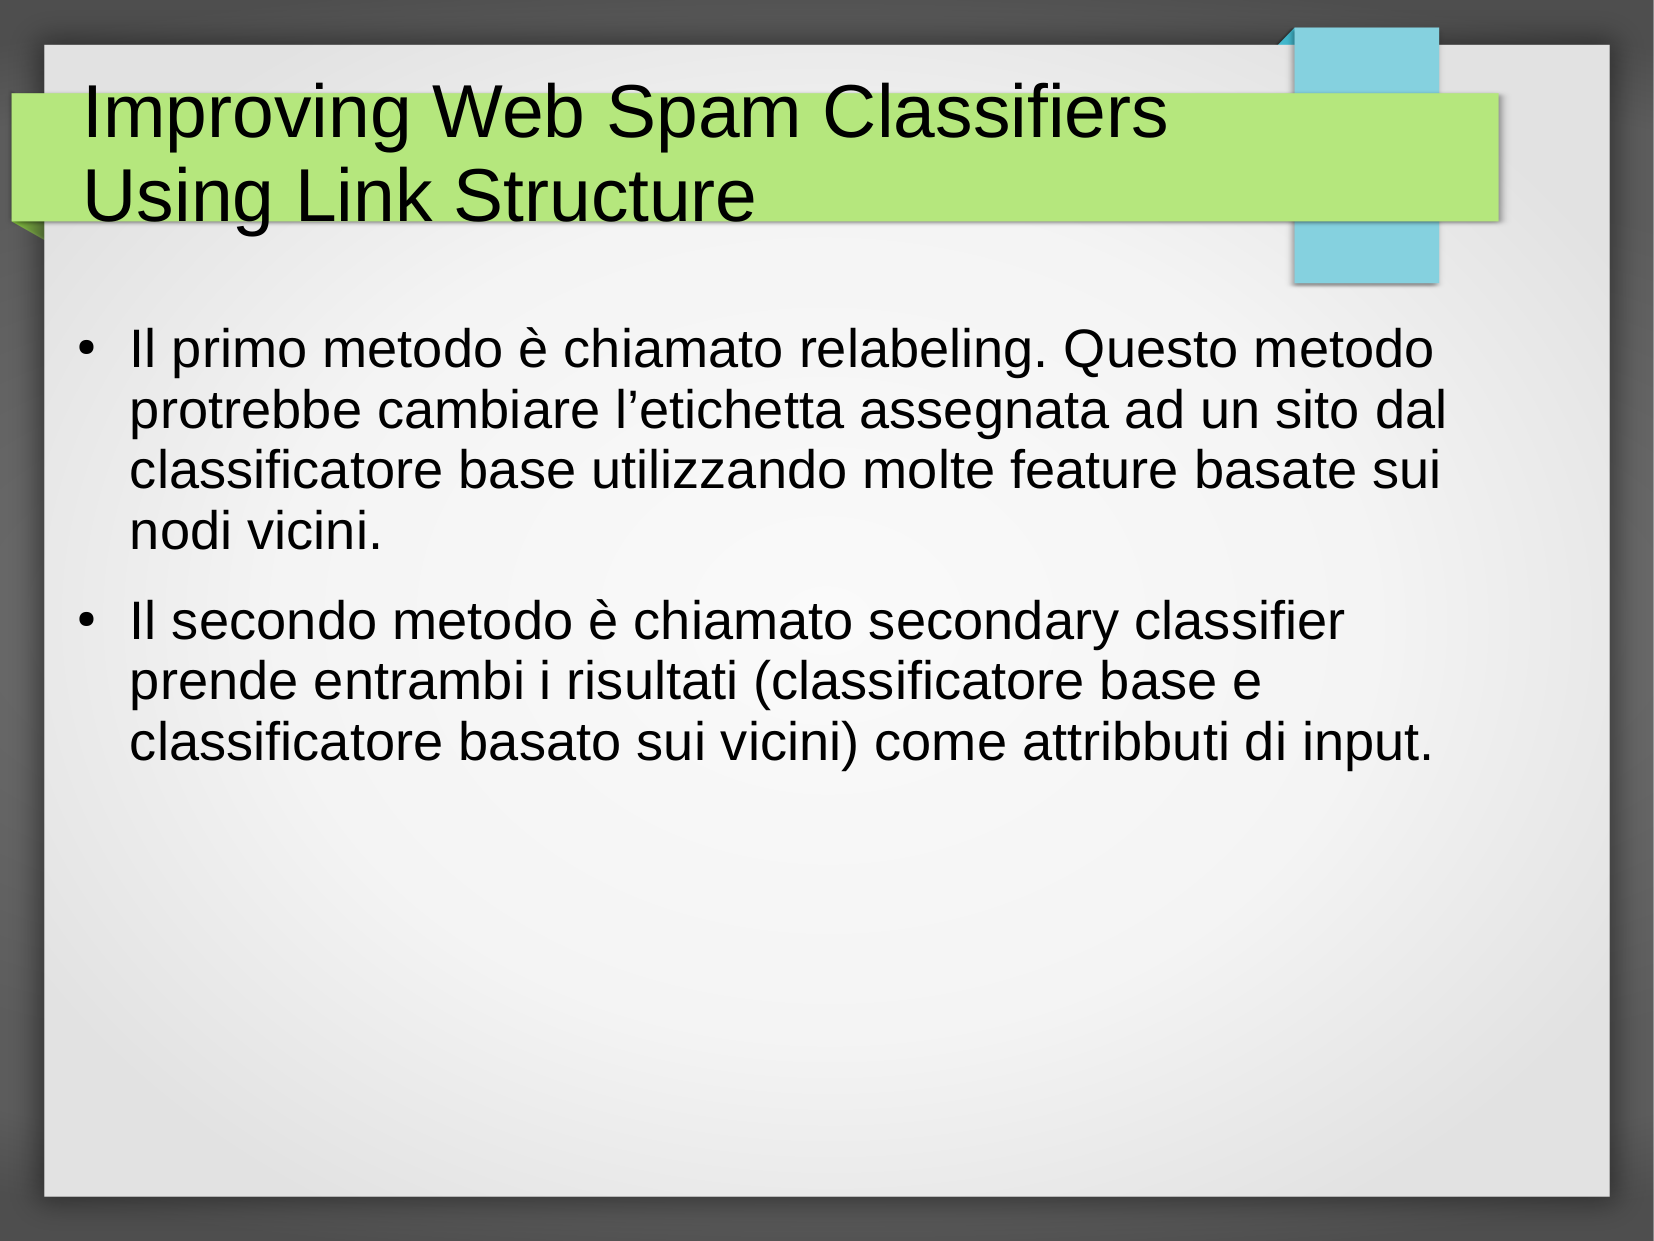

# Improving Web Spam Classifiers Using Link Structure
Il primo metodo è chiamato relabeling. Questo metodo protrebbe cambiare l’etichetta assegnata ad un sito dal classificatore base utilizzando molte feature basate sui nodi vicini.
Il secondo metodo è chiamato secondary classifier prende entrambi i risultati (classificatore base e classificatore basato sui vicini) come attribbuti di input.